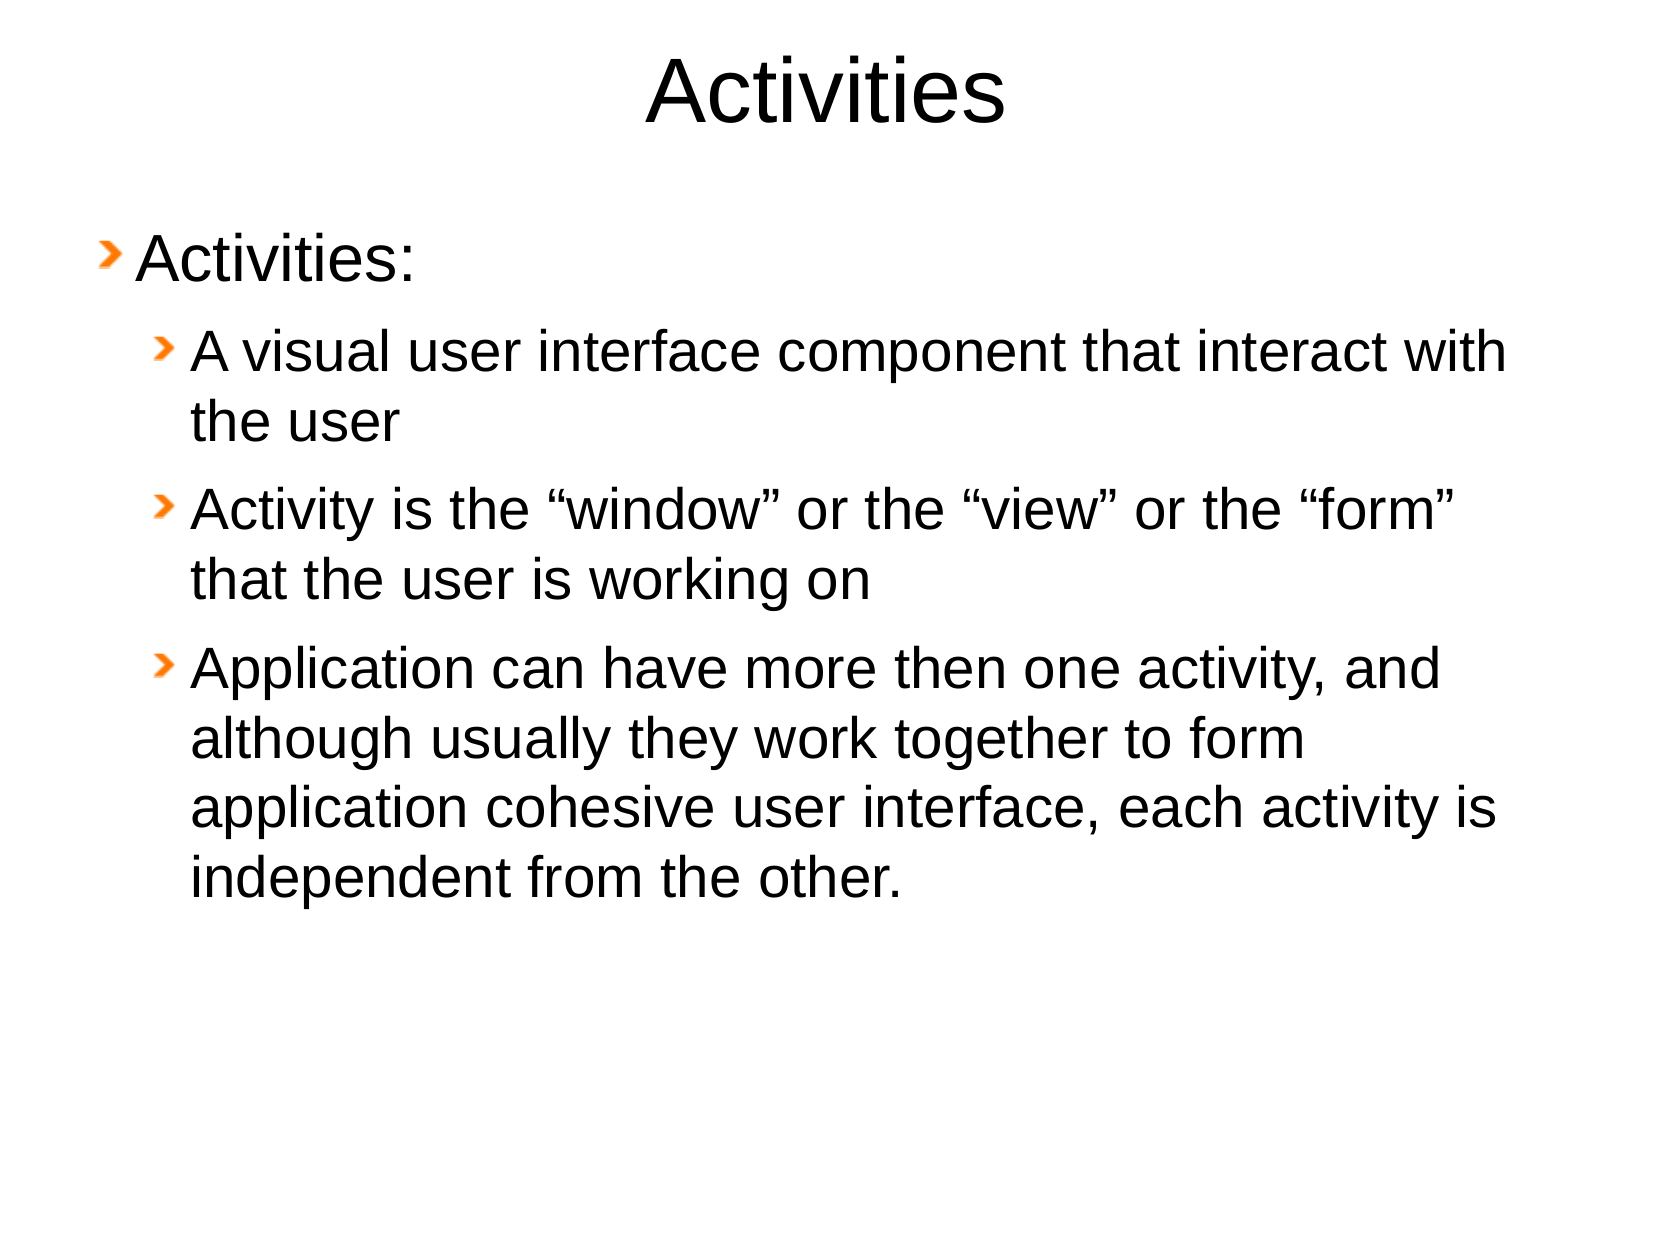

# Activities
Activities:
A visual user interface component that interact with the user
Activity is the “window” or the “view” or the “form” that the user is working on
Application can have more then one activity, and although usually they work together to form application cohesive user interface, each activity is independent from the other.